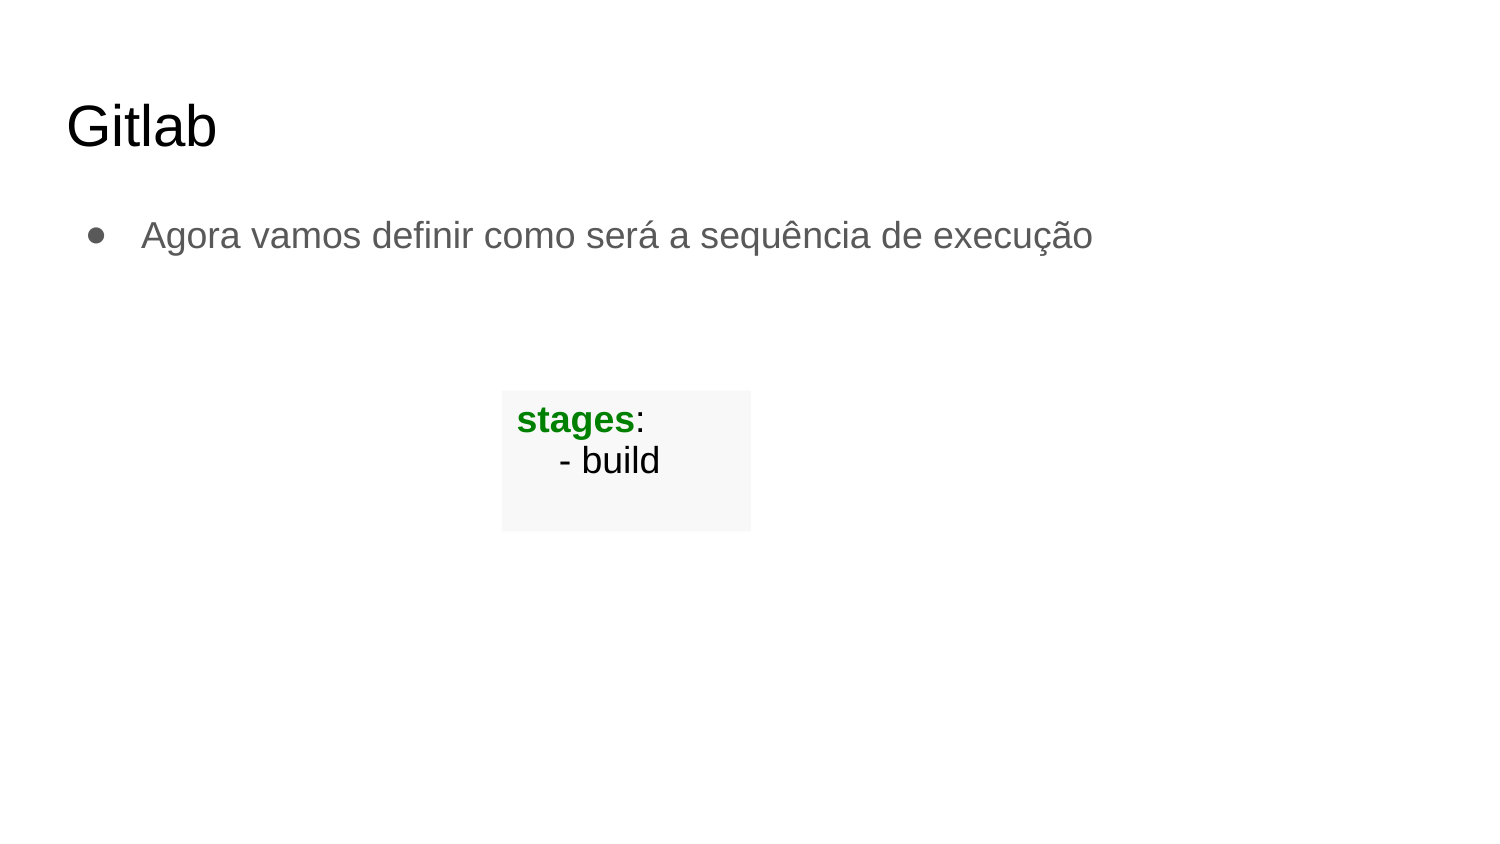

# Gitlab
Agora vamos definir como será a sequência de execução
stages:
 - build